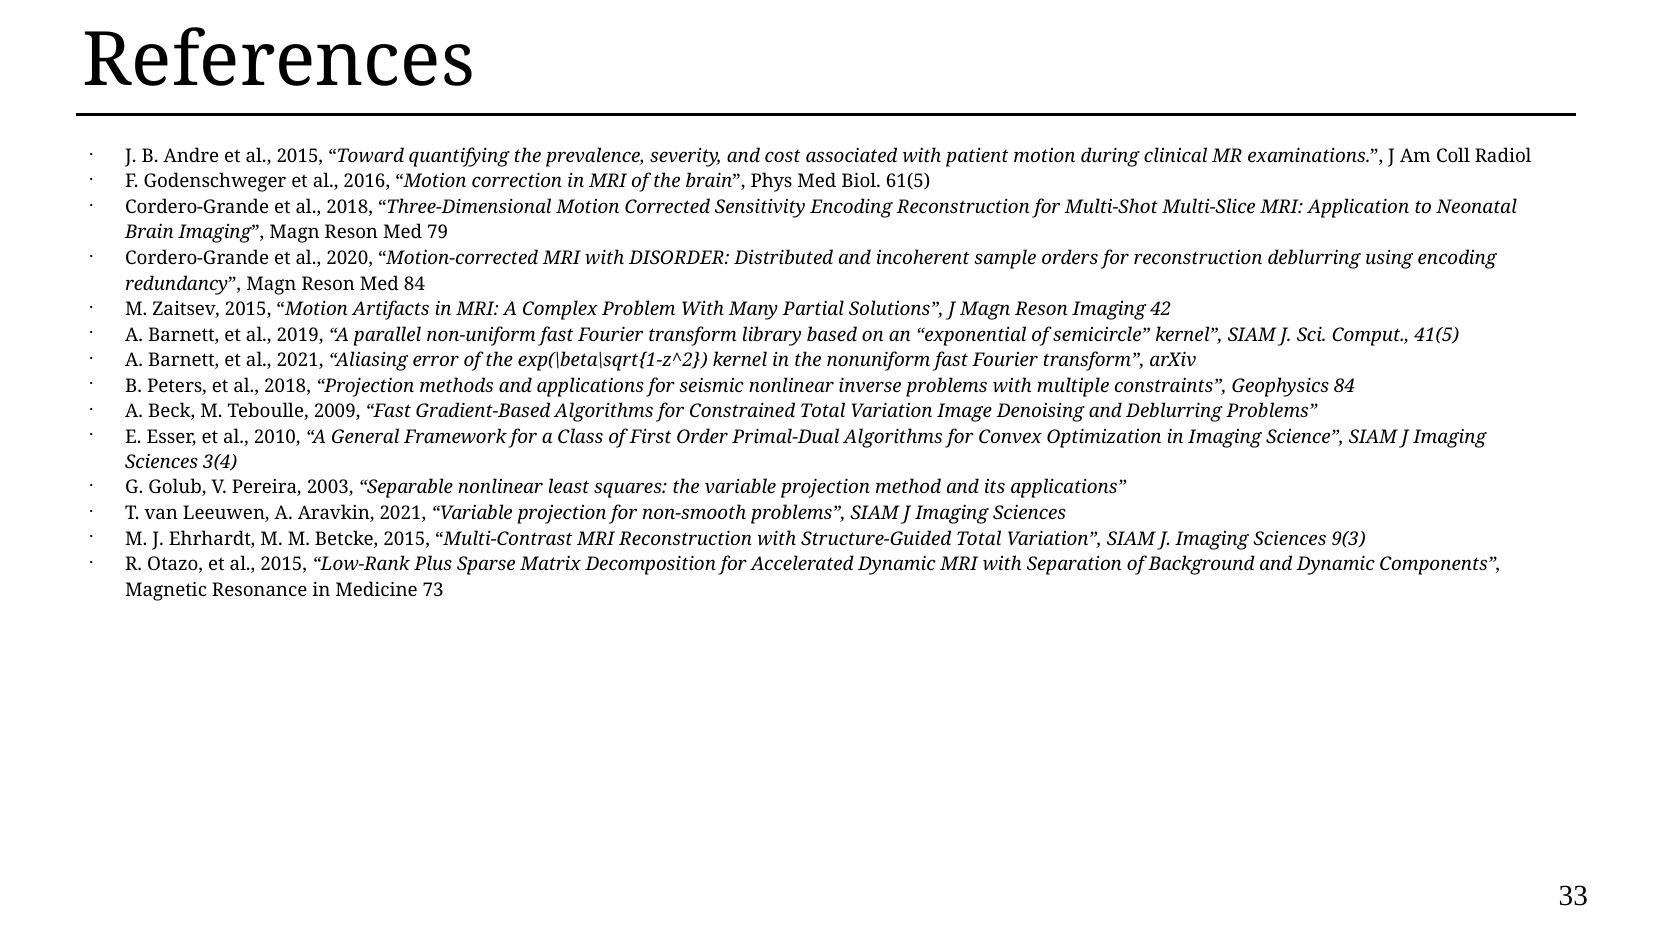

# References
J. B. Andre et al., 2015, “Toward quantifying the prevalence, severity, and cost associated with patient motion during clinical MR examinations.”, J Am Coll Radiol
F. Godenschweger et al., 2016, “Motion correction in MRI of the brain”, Phys Med Biol. 61(5)
Cordero-Grande et al., 2018, “Three-Dimensional Motion Corrected Sensitivity Encoding Reconstruction for Multi-Shot Multi-Slice MRI: Application to Neonatal Brain Imaging”, Magn Reson Med 79
Cordero-Grande et al., 2020, “Motion-corrected MRI with DISORDER: Distributed and incoherent sample orders for reconstruction deblurring using encoding redundancy”, Magn Reson Med 84
M. Zaitsev, 2015, “Motion Artifacts in MRI: A Complex Problem With Many Partial Solutions”, J Magn Reson Imaging 42
A. Barnett, et al., 2019, “A parallel non-uniform fast Fourier transform library based on an “exponential of semicircle” kernel”, SIAM J. Sci. Comput., 41(5)
A. Barnett, et al., 2021, “Aliasing error of the exp(\beta\sqrt{1-z^2}) kernel in the nonuniform fast Fourier transform”, arXiv
B. Peters, et al., 2018, “Projection methods and applications for seismic nonlinear inverse problems with multiple constraints”, Geophysics 84
A. Beck, M. Teboulle, 2009, “Fast Gradient-Based Algorithms for Constrained Total Variation Image Denoising and Deblurring Problems”
E. Esser, et al., 2010, “A General Framework for a Class of First Order Primal-Dual Algorithms for Convex Optimization in Imaging Science”, SIAM J Imaging Sciences 3(4)
G. Golub, V. Pereira, 2003, “Separable nonlinear least squares: the variable projection method and its applications”
T. van Leeuwen, A. Aravkin, 2021, “Variable projection for non-smooth problems”, SIAM J Imaging Sciences
M. J. Ehrhardt, M. M. Betcke, 2015, “Multi-Contrast MRI Reconstruction with Structure-Guided Total Variation”, SIAM J. Imaging Sciences 9(3)
R. Otazo, et al., 2015, “Low-Rank Plus Sparse Matrix Decomposition for Accelerated Dynamic MRI with Separation of Background and Dynamic Components”, Magnetic Resonance in Medicine 73